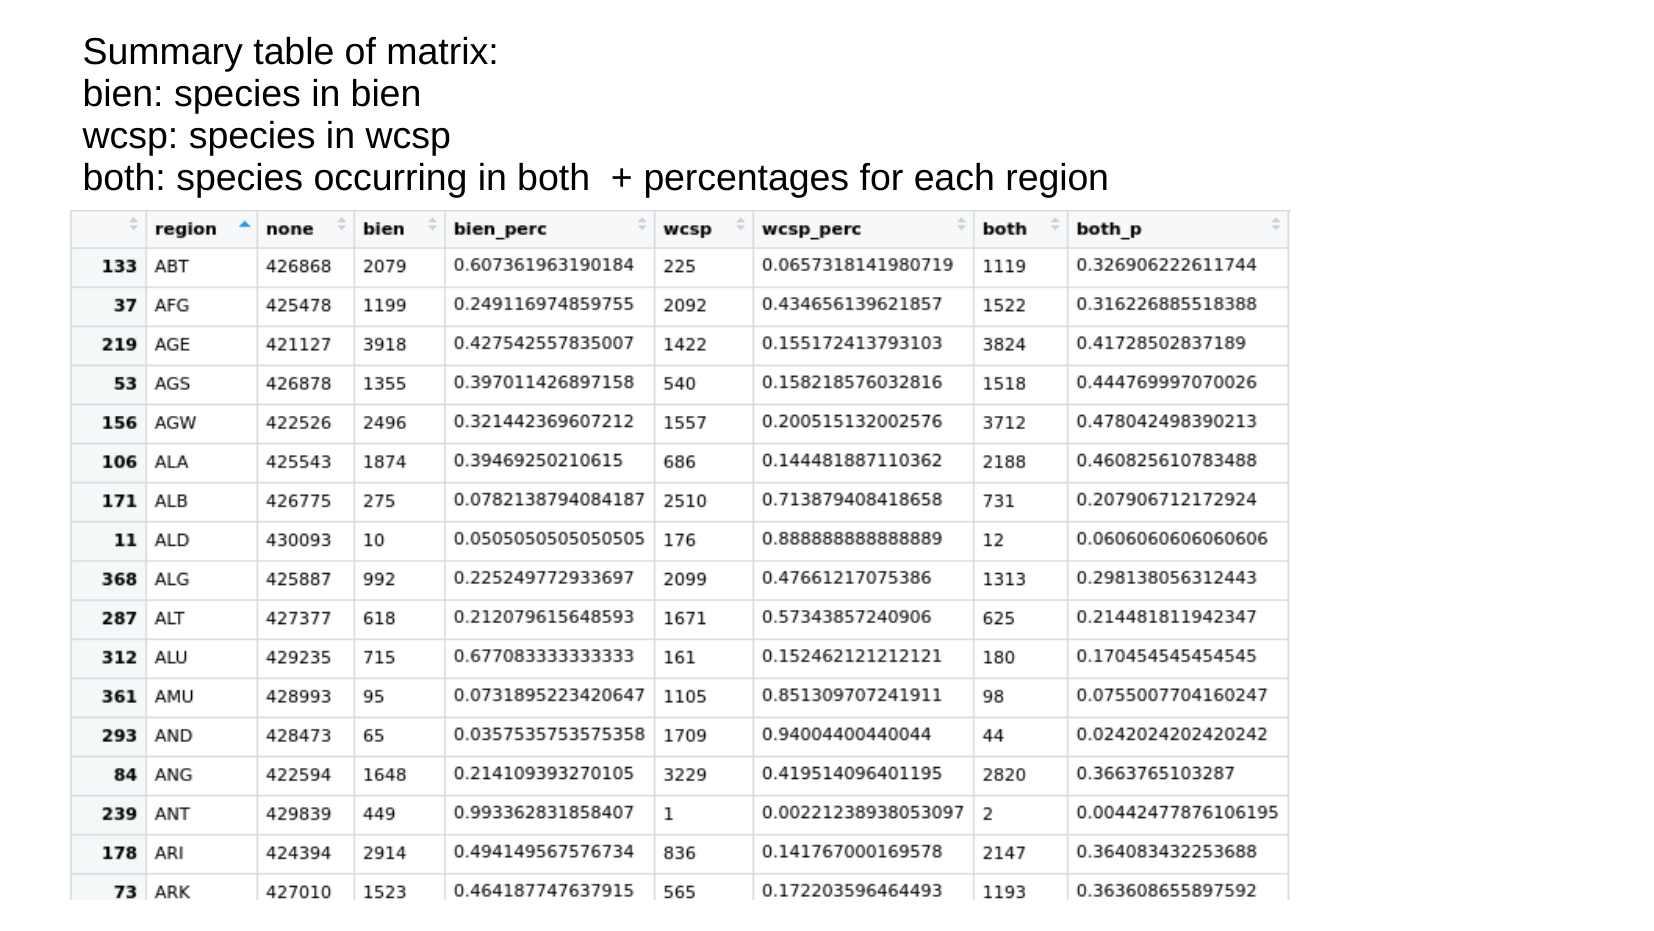

# Summary table of matrix: bien: species in bien wcsp: species in wcsp both: species occurring in both + percentages for each region